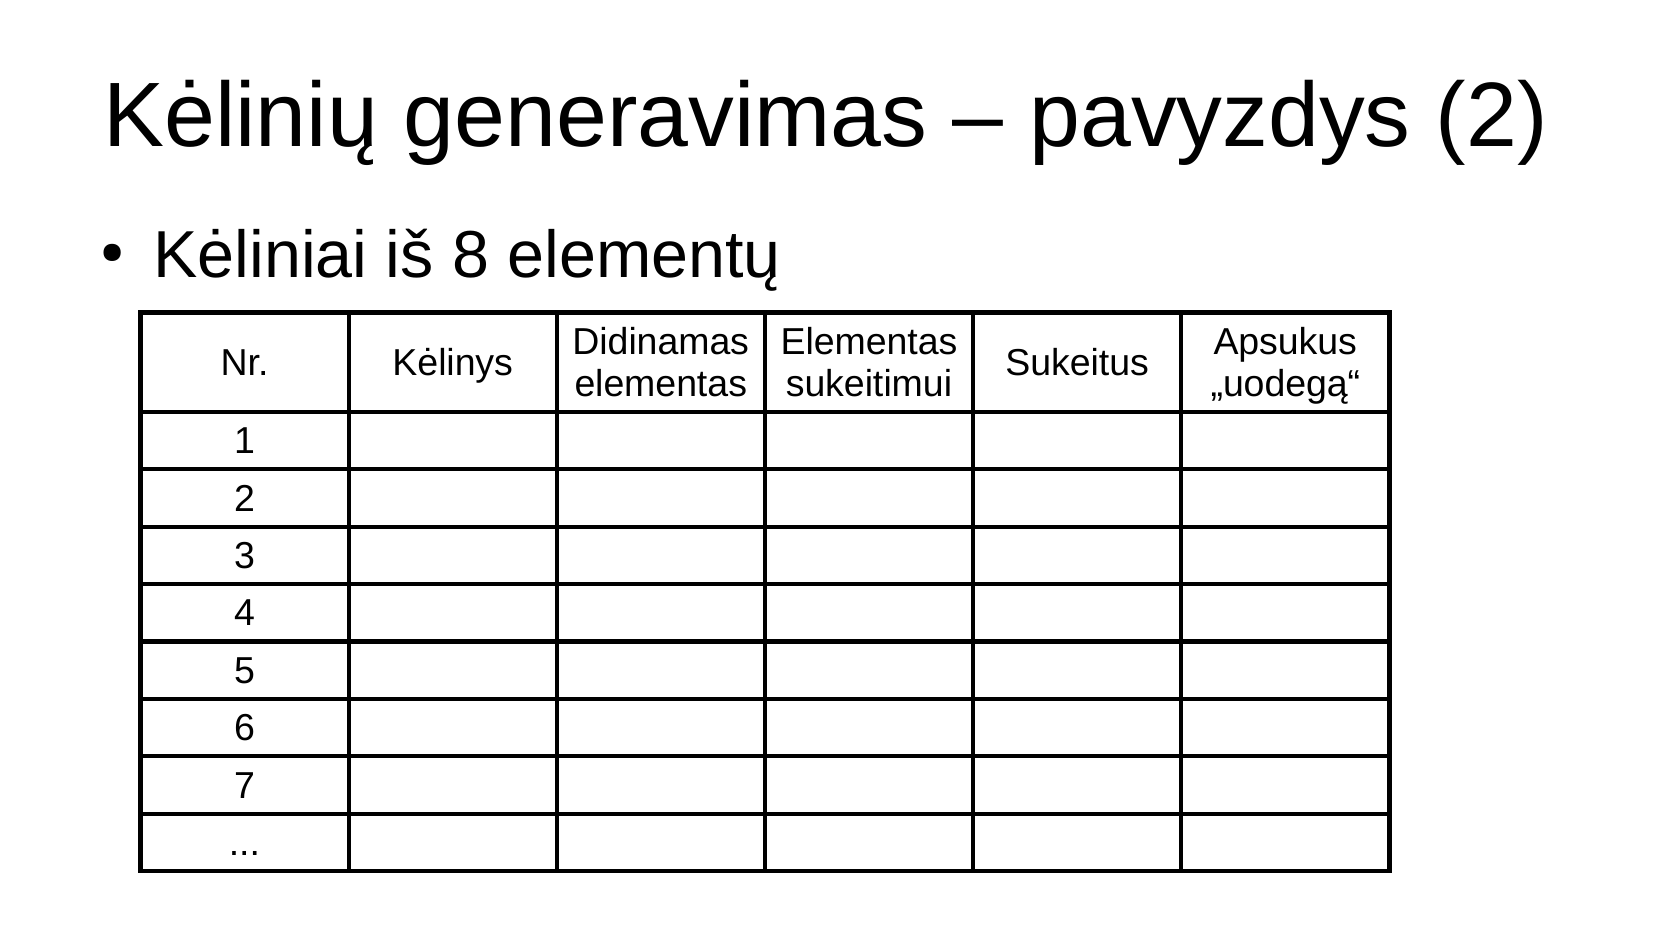

# Kėlinių generavimas – pavyzdys (2)
Kėliniai iš 8 elementų
| Nr. | Kėlinys | Didinamas elementas | Elementas sukeitimui | Sukeitus | Apsukus „uodegą“ |
| --- | --- | --- | --- | --- | --- |
| 1 | | | | | |
| 2 | | | | | |
| 3 | | | | | |
| 4 | | | | | |
| 5 | | | | | |
| 6 | | | | | |
| 7 | | | | | |
| ... | | | | | |